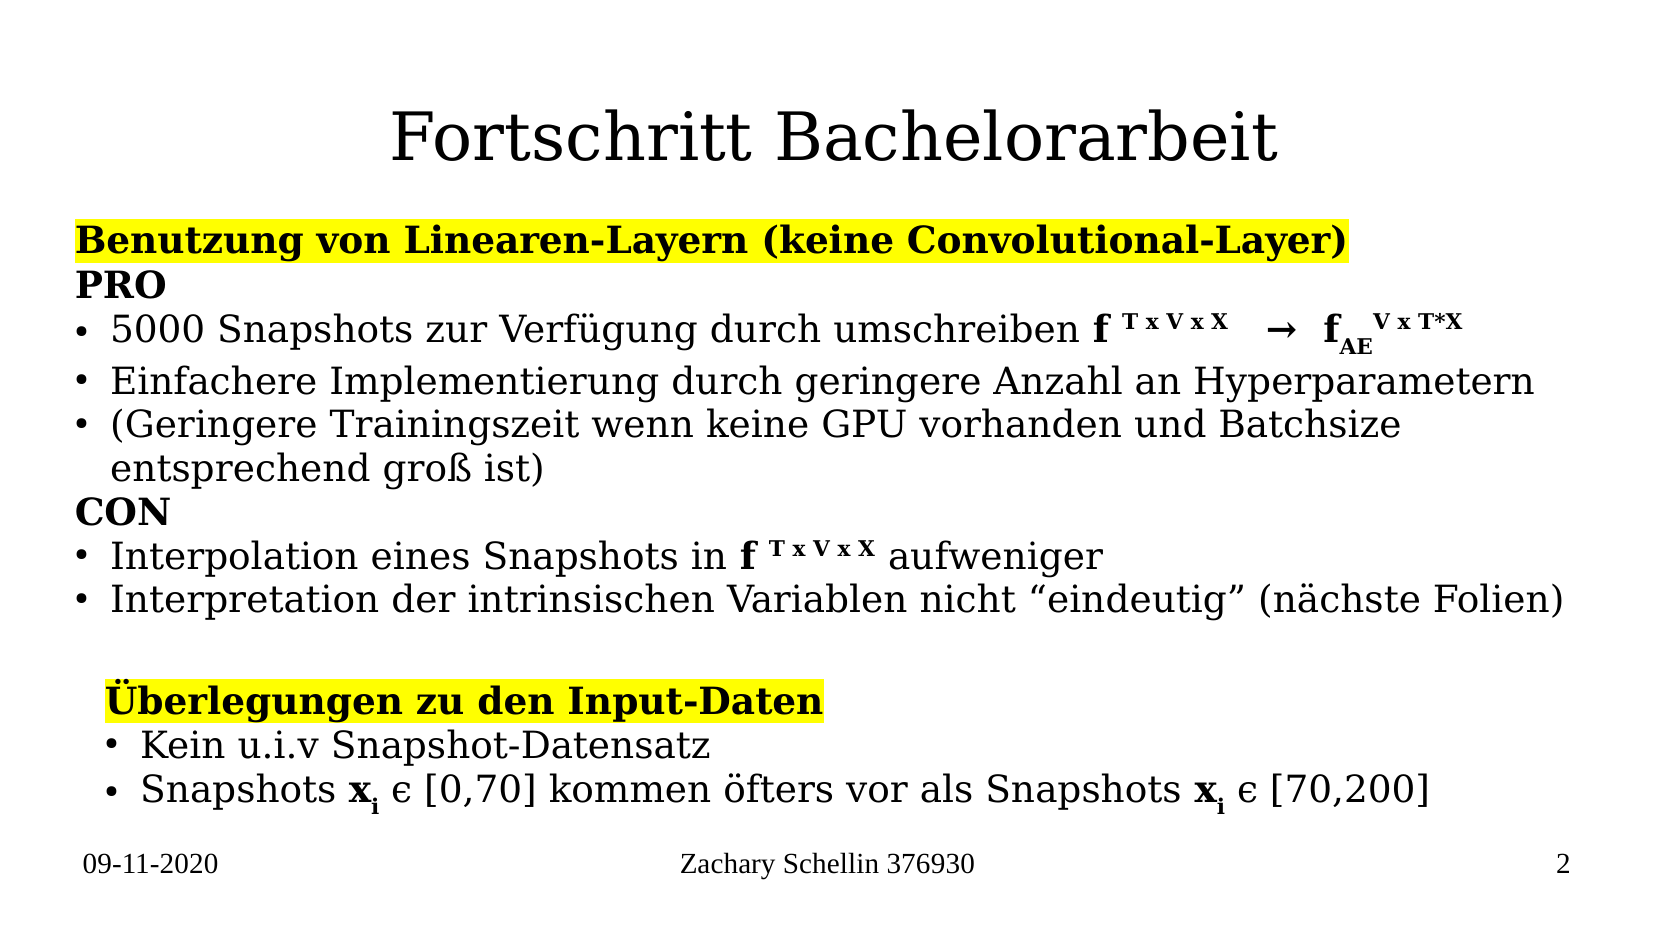

# Fortschritt Bachelorarbeit
Benutzung von Linearen-Layern (keine Convolutional-Layer)
PRO
5000 Snapshots zur Verfügung durch umschreiben f T x V x X → fAEV x T*X
Einfachere Implementierung durch geringere Anzahl an Hyperparametern
(Geringere Trainingszeit wenn keine GPU vorhanden und Batchsize entsprechend groß ist)
CON
Interpolation eines Snapshots in f T x V x X aufweniger
Interpretation der intrinsischen Variablen nicht “eindeutig” (nächste Folien)
Überlegungen zu den Input-Daten
Kein u.i.v Snapshot-Datensatz
Snapshots xi ϵ [0,70] kommen öfters vor als Snapshots xi ϵ [70,200]
09-11-2020
Zachary Schellin 376930
2